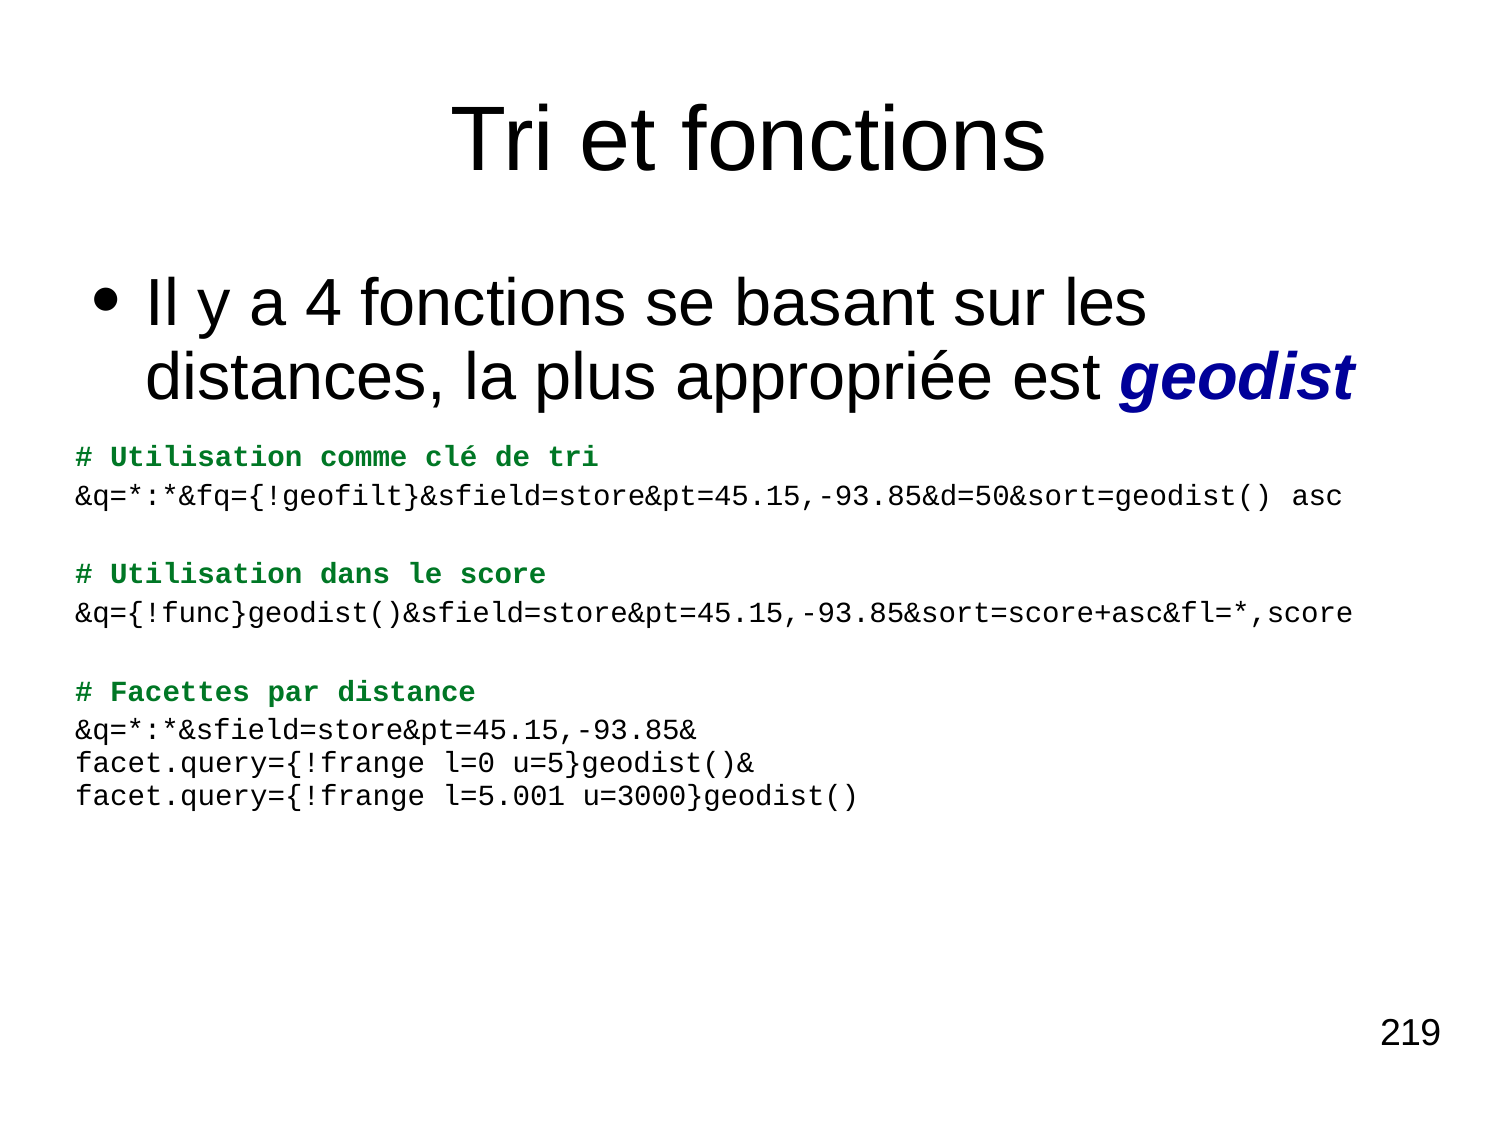

# Tri et fonctions
Il y a 4 fonctions se basant sur les distances, la plus appropriée est geodist
# Utilisation comme clé de tri
&q=*:*&fq={!geofilt}&sfield=store&pt=45.15,-93.85&d=50&sort=geodist() asc
●
# Utilisation dans le score
&q={!func}geodist()&sfield=store&pt=45.15,-93.85&sort=score+asc&fl=*,score
# Facettes par distance
&q=*:*&sfield=store&pt=45.15,-93.85& facet.query={!frange l=0 u=5}geodist()& facet.query={!frange l=5.001 u=3000}geodist()
219